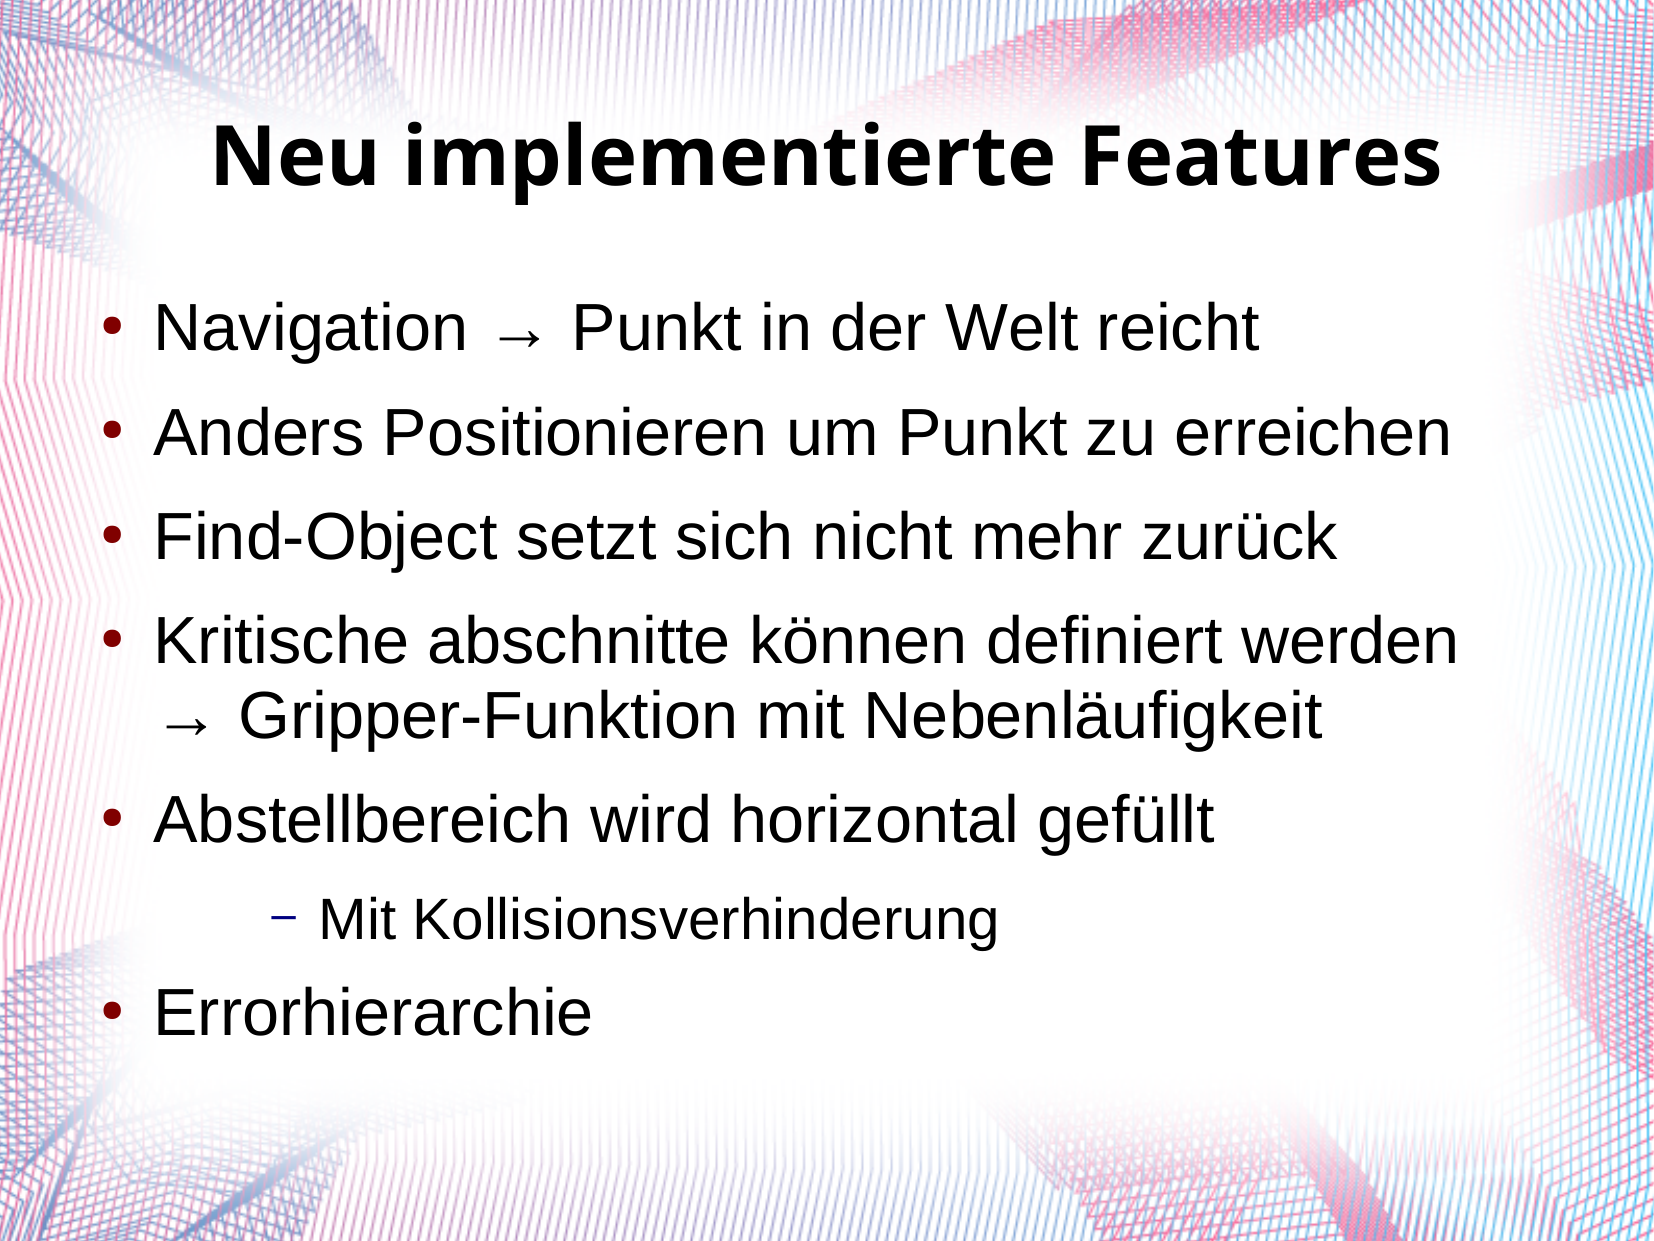

# Neu implementierte Features
Navigation → Punkt in der Welt reicht
Anders Positionieren um Punkt zu erreichen
Find-Object setzt sich nicht mehr zurück
Kritische abschnitte können definiert werden
→ Gripper-Funktion mit Nebenläufigkeit
Abstellbereich wird horizontal gefüllt
Mit Kollisionsverhinderung
Errorhierarchie